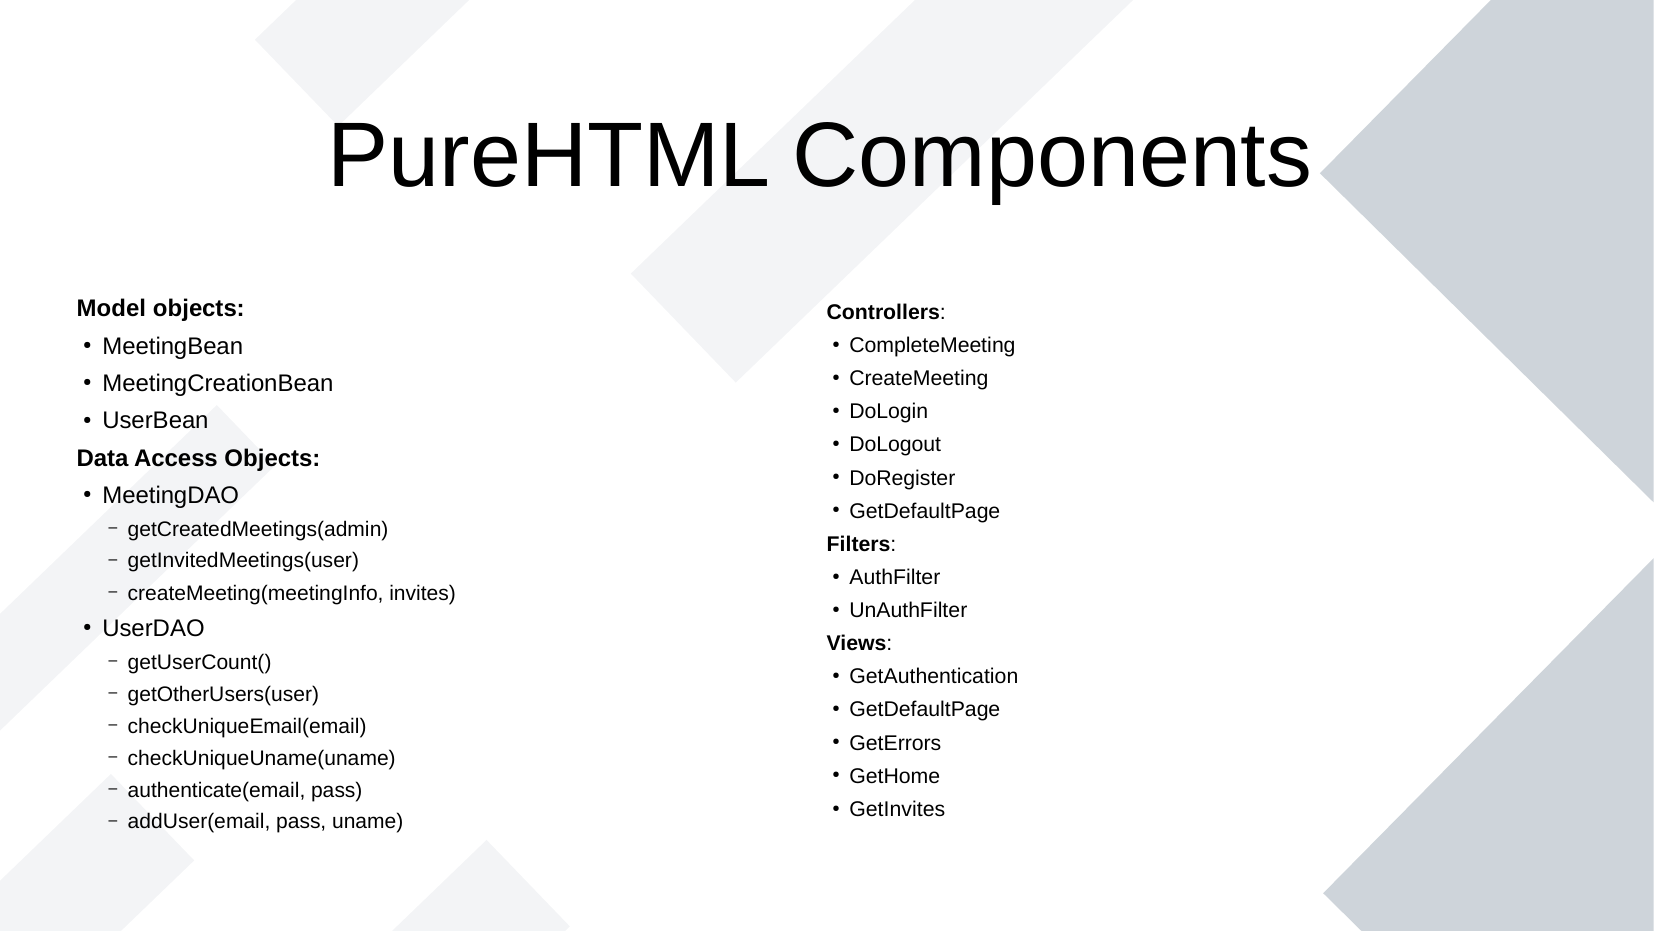

# PureHTML Components
Model objects:
MeetingBean
MeetingCreationBean
UserBean
Data Access Objects:
MeetingDAO
getCreatedMeetings(admin)
getInvitedMeetings(user)
createMeeting(meetingInfo, invites)
UserDAO
getUserCount()
getOtherUsers(user)
checkUniqueEmail(email)
checkUniqueUname(uname)
authenticate(email, pass)
addUser(email, pass, uname)
Controllers:
CompleteMeeting
CreateMeeting
DoLogin
DoLogout
DoRegister
GetDefaultPage
Filters:
AuthFilter
UnAuthFilter
Views:
GetAuthentication
GetDefaultPage
GetErrors
GetHome
GetInvites